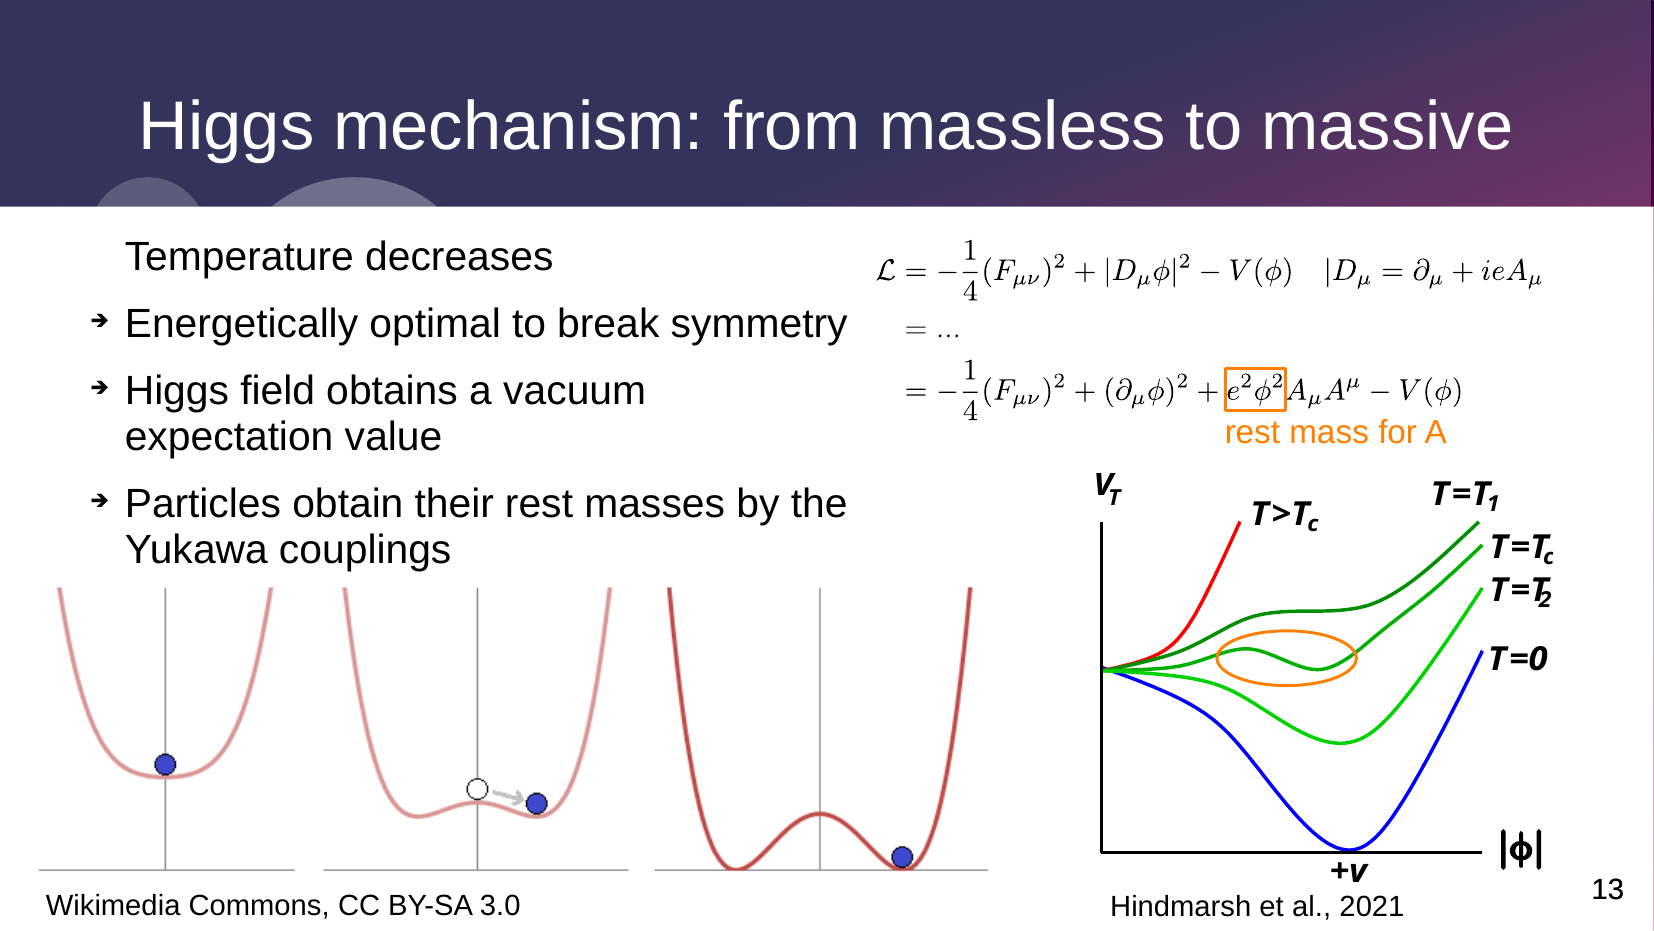

# Higgs mechanism: from massless to massive
Temperature decreases
Energetically optimal to break symmetry
Higgs field obtains a vacuum expectation value
Particles obtain their rest masses by the Yukawa couplings
rest mass for A
13
Wikimedia Commons, CC BY-SA 3.0
Hindmarsh et al., 2021
TODO: Bump between the minima means a first-order phase transition. Put another plot without the bump and a question mark in between